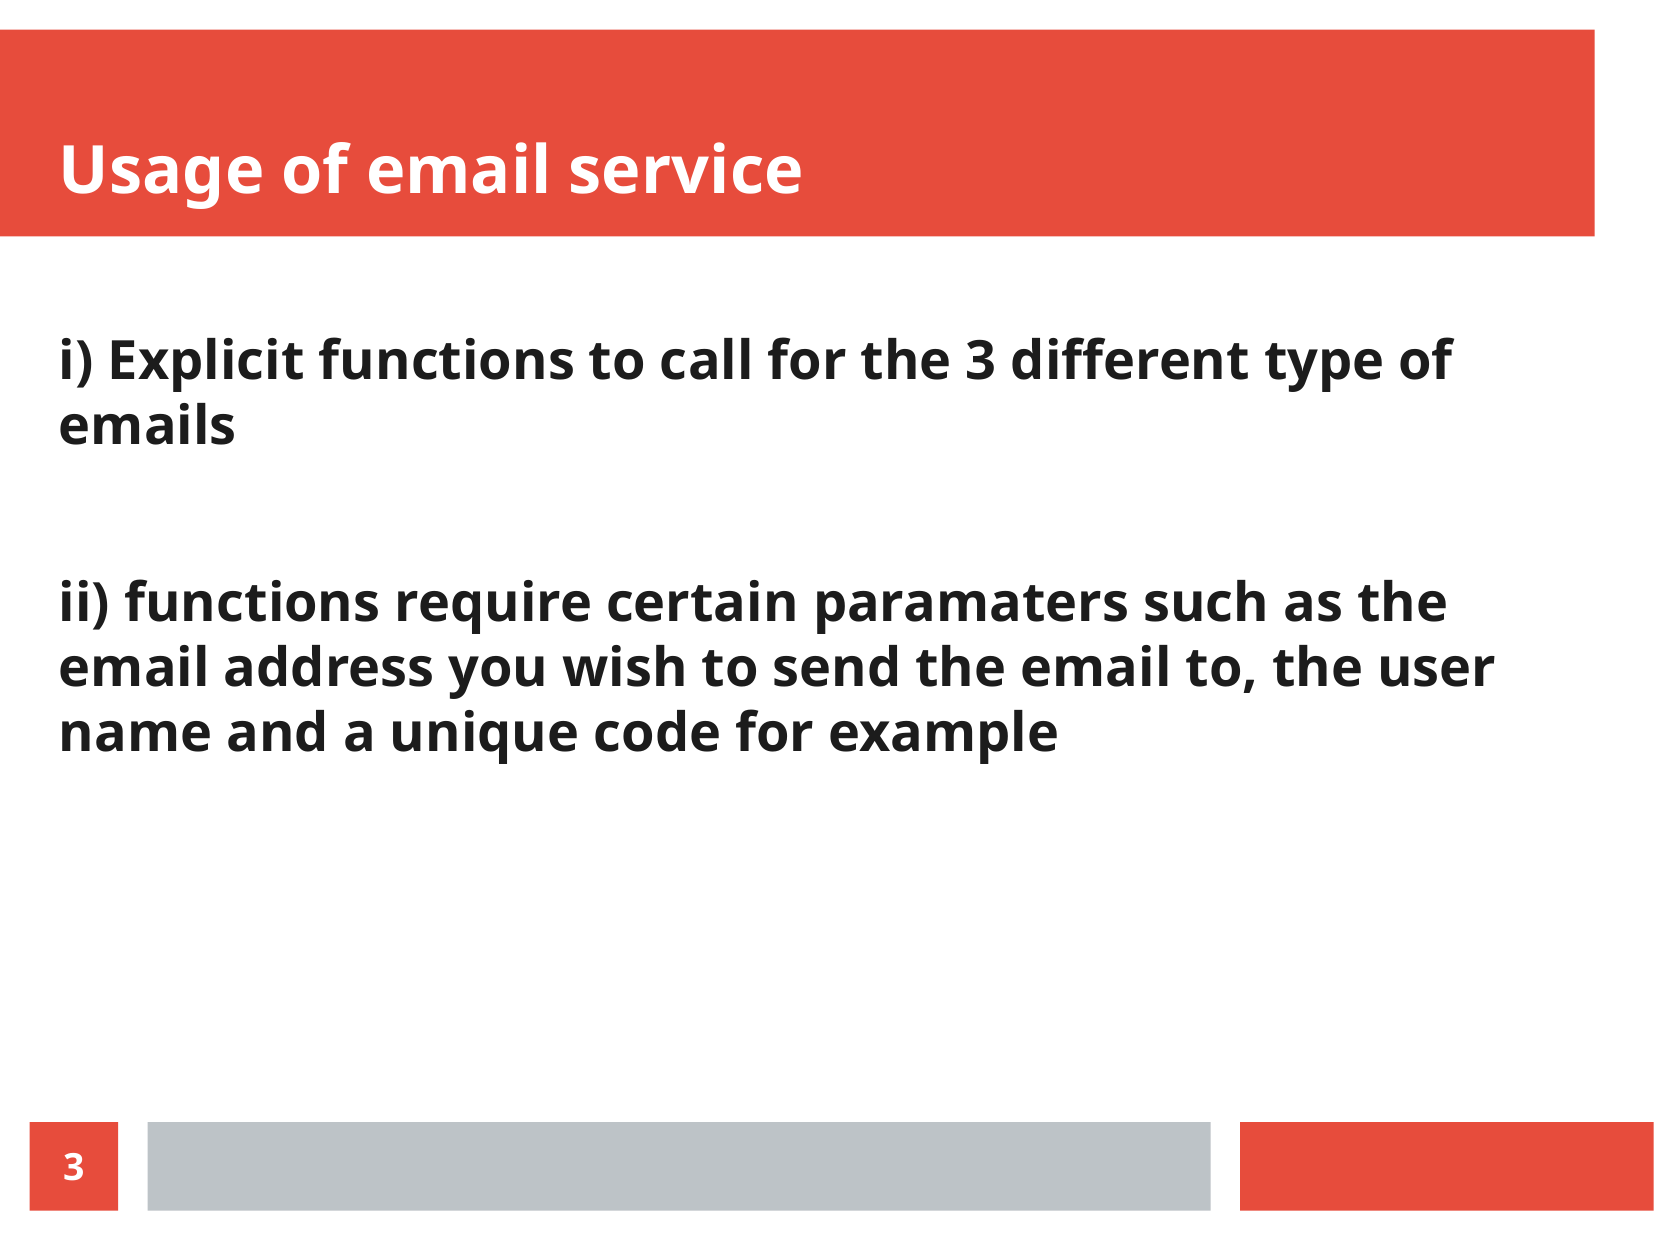

# Usage of email service
i) Explicit functions to call for the 3 different type of emails
ii) functions require certain paramaters such as the email address you wish to send the email to, the user name and a unique code for example